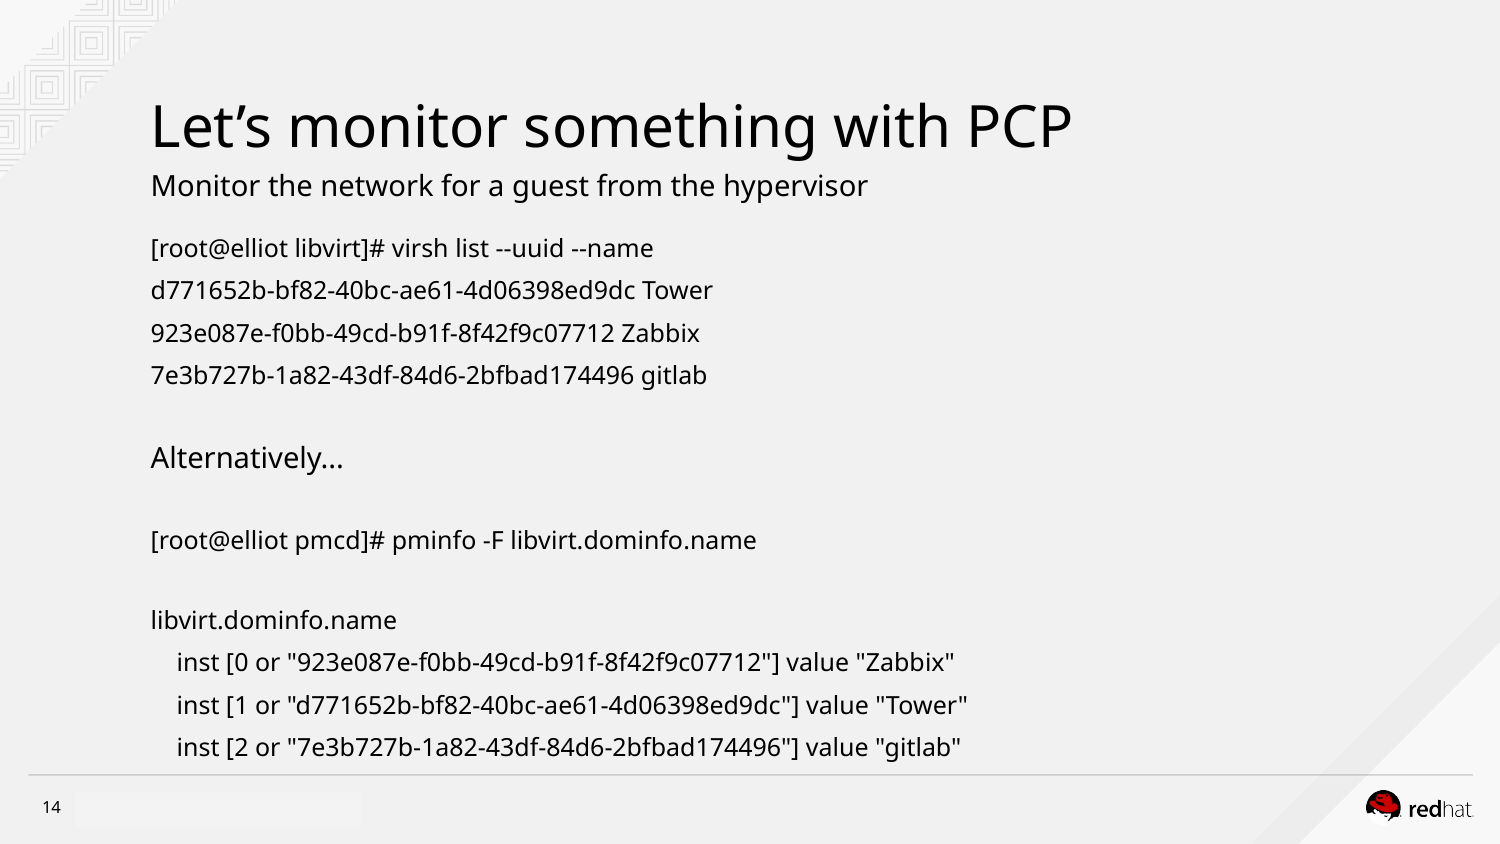

# Let’s monitor something with PCP
Monitor the network for a guest from the hypervisor
[root@elliot libvirt]# virsh list --uuid --name
d771652b-bf82-40bc-ae61-4d06398ed9dc Tower
923e087e-f0bb-49cd-b91f-8f42f9c07712 Zabbix
7e3b727b-1a82-43df-84d6-2bfbad174496 gitlab
Alternatively...
[root@elliot pmcd]# pminfo -F libvirt.dominfo.name
libvirt.dominfo.name
 inst [0 or "923e087e-f0bb-49cd-b91f-8f42f9c07712"] value "Zabbix"
 inst [1 or "d771652b-bf82-40bc-ae61-4d06398ed9dc"] value "Tower"
 inst [2 or "7e3b727b-1a82-43df-84d6-2bfbad174496"] value "gitlab"